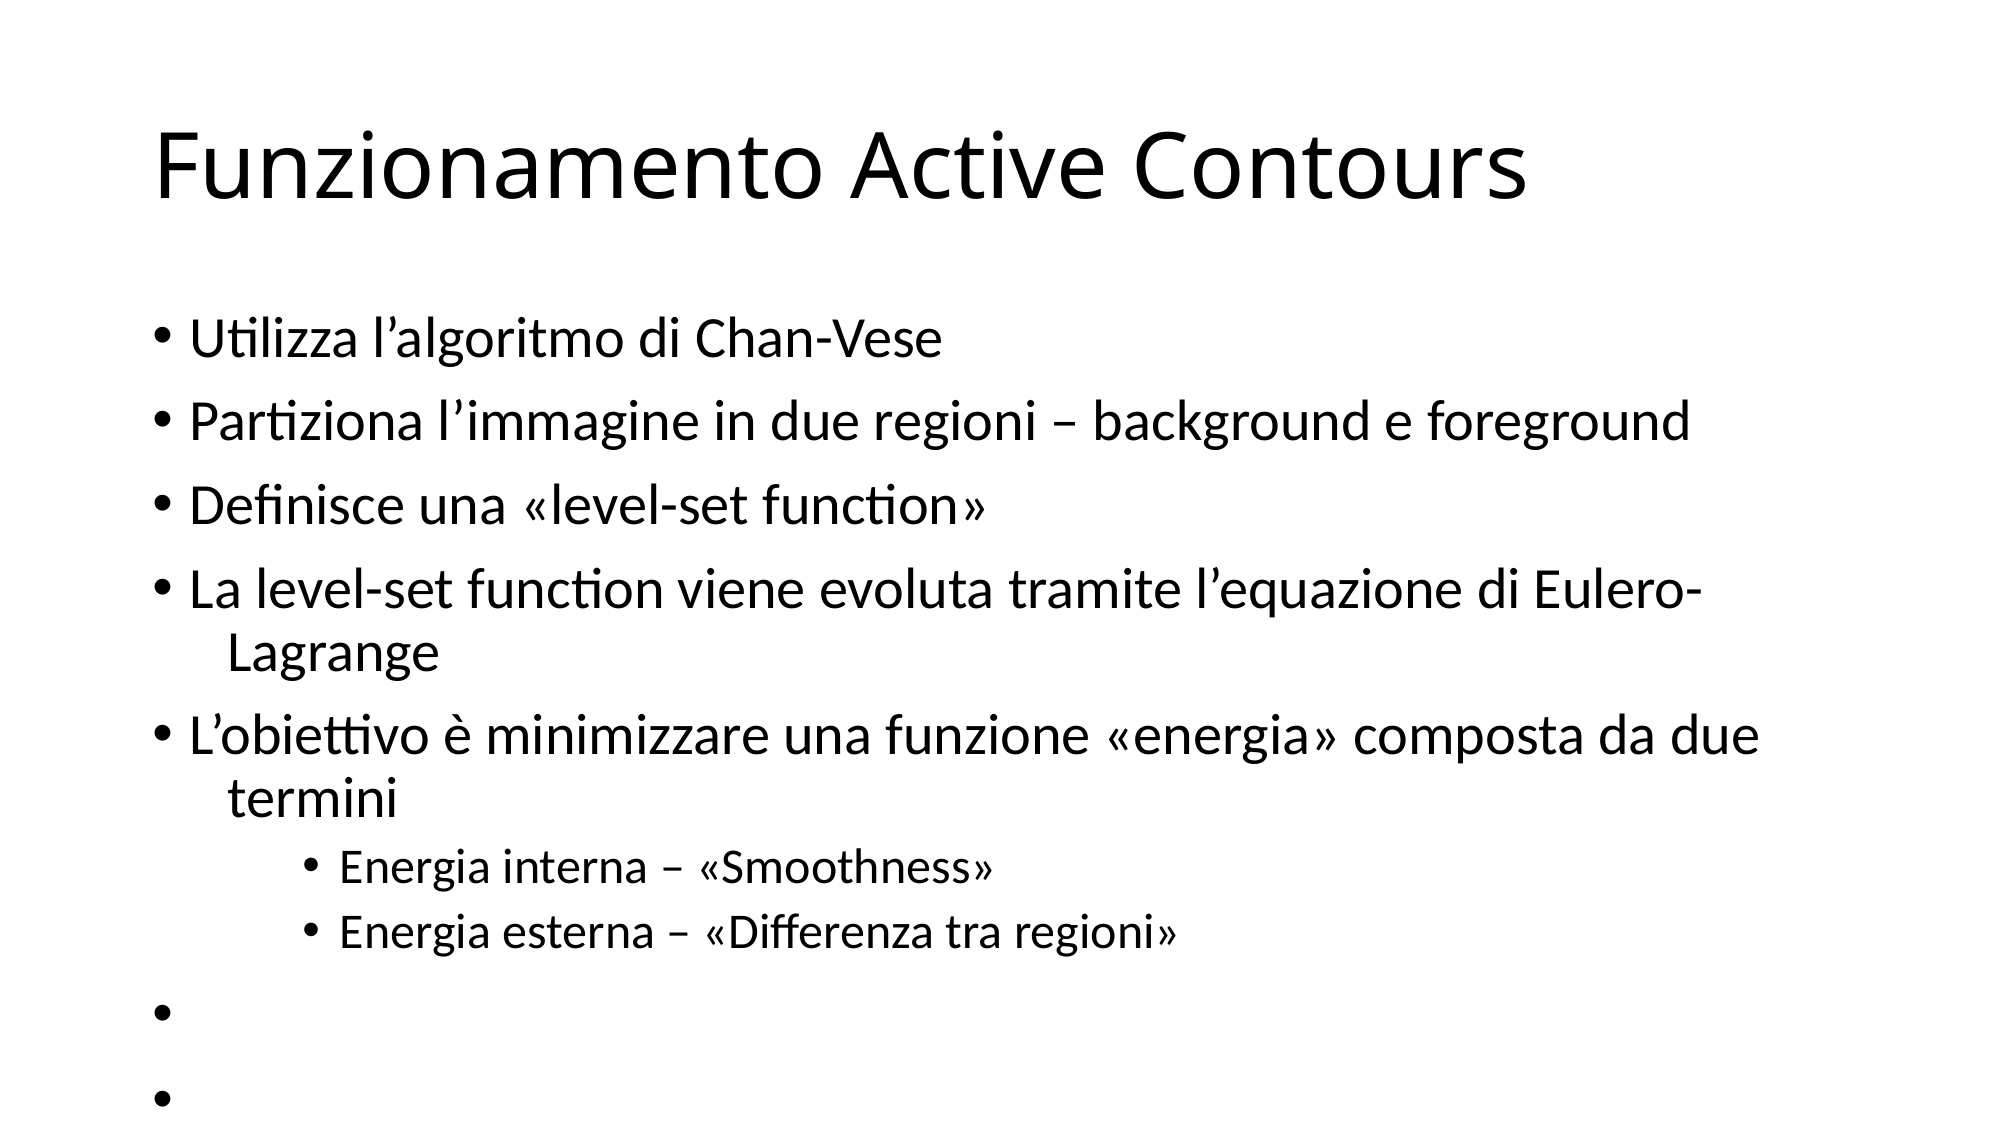

# Funzionamento Active Contours
Utilizza l’algoritmo di Chan-Vese
Partiziona l’immagine in due regioni – background e foreground
Definisce una «level-set function»
La level-set function viene evoluta tramite l’equazione di Eulero-Lagrange
L’obiettivo è minimizzare una funzione «energia» composta da due termini
Energia interna – «Smoothness»
Energia esterna – «Differenza tra regioni»